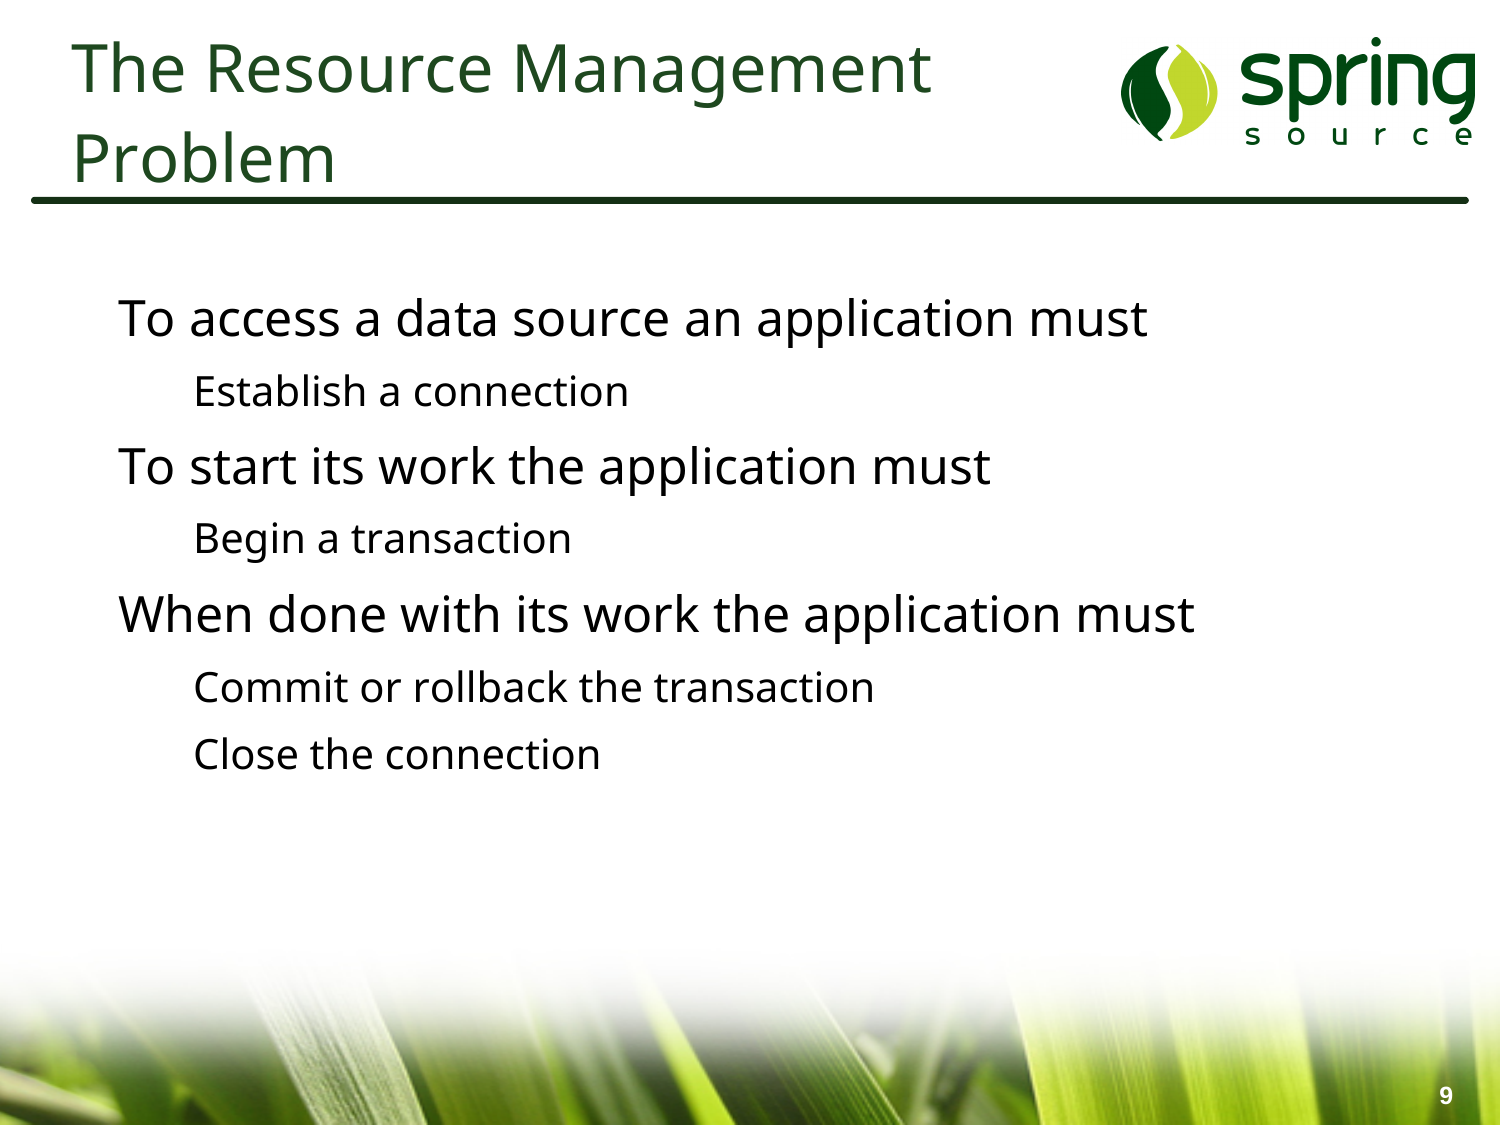

# The Resource Management Problem
To access a data source an application must
Establish a connection
To start its work the application must
Begin a transaction
When done with its work the application must
Commit or rollback the transaction
Close the connection